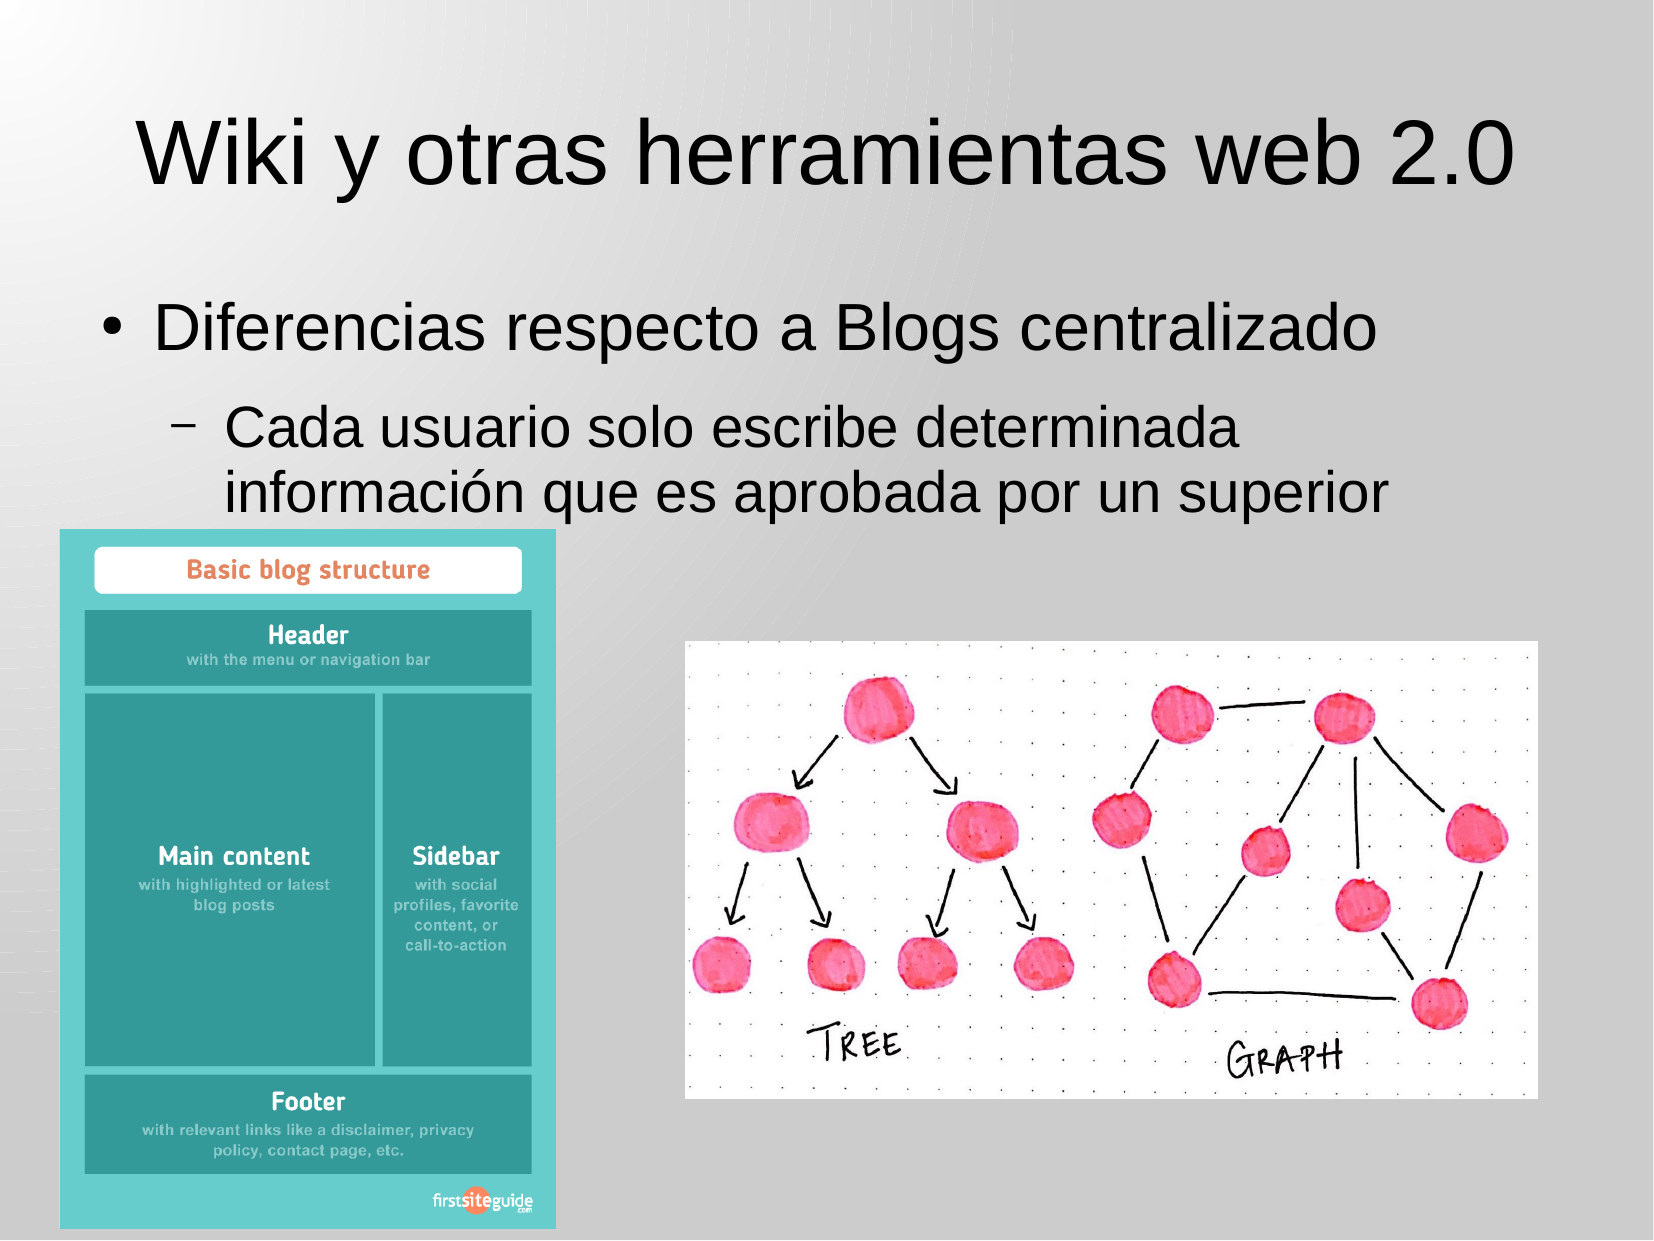

# Wiki y otras herramientas web 2.0
Diferencias respecto a Blogs centralizado
Cada usuario solo escribe determinada información que es aprobada por un superior